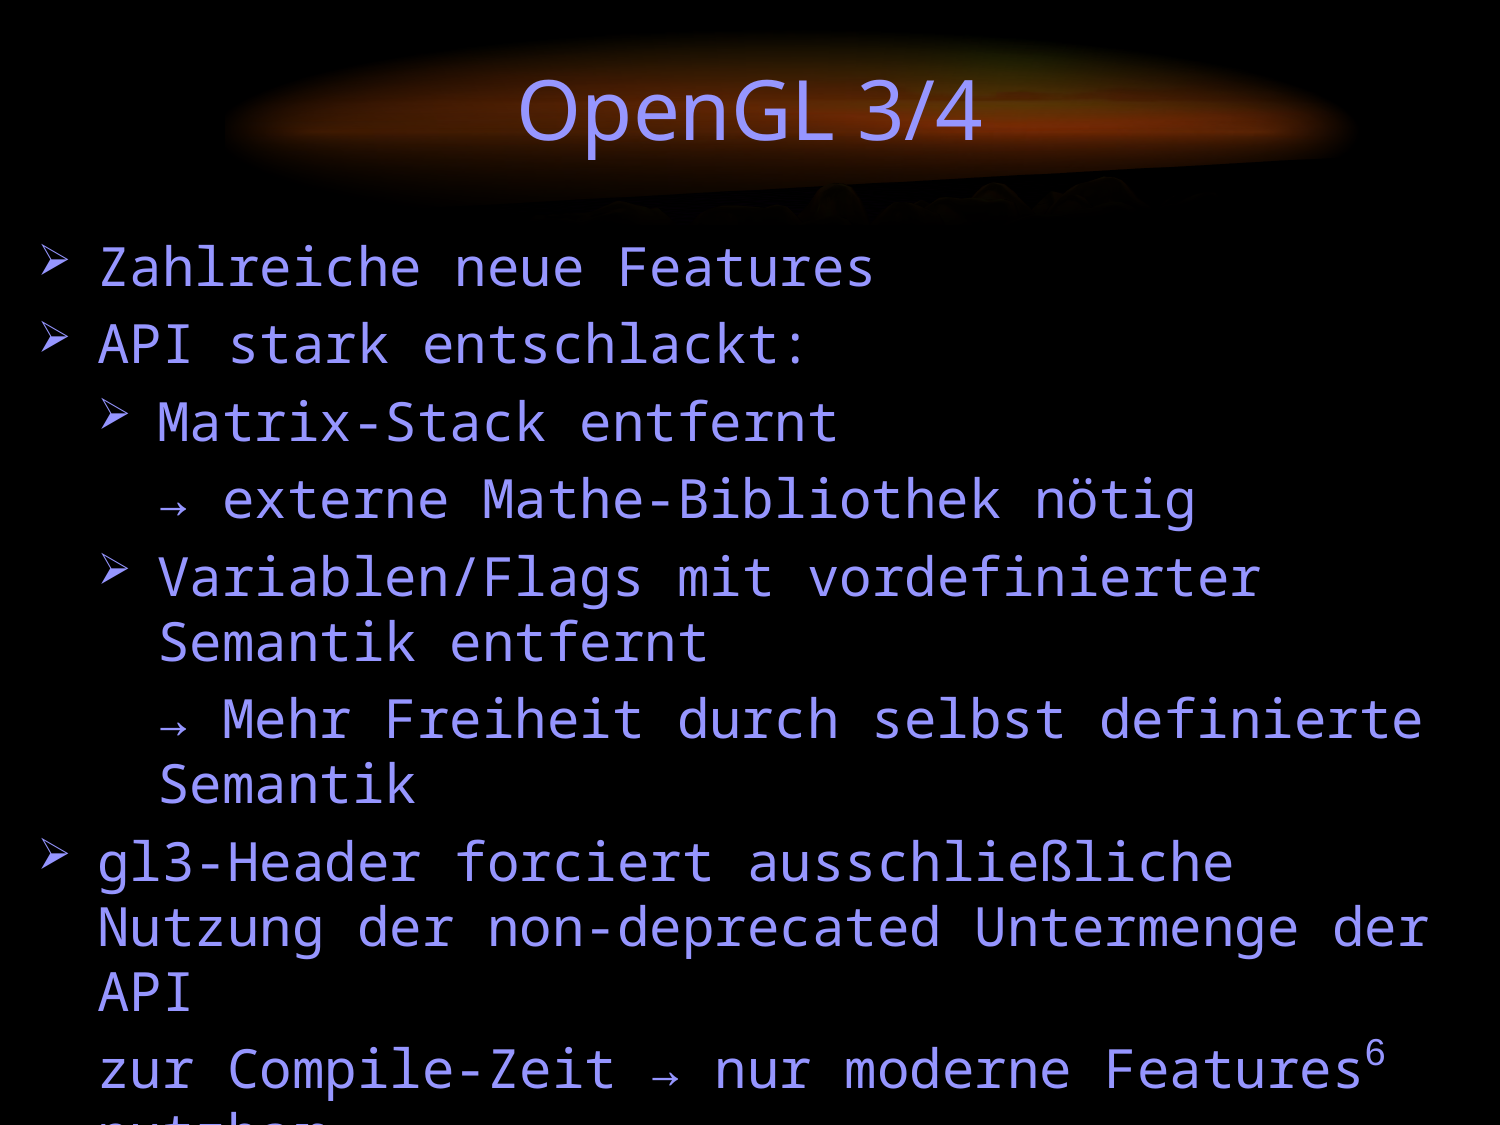

OpenGL 3/4
Zahlreiche neue Features
API stark entschlackt:
Matrix-Stack entfernt
→ externe Mathe-Bibliothek nötig
Variablen/Flags mit vordefinierter Semantik entfernt
→ Mehr Freiheit durch selbst definierte Semantik
gl3-Header forciert ausschließliche Nutzung der non-deprecated Untermenge der API
zur Compile-Zeit → nur moderne Features nutzbar
OpenGL 4 benötigt Shader Model 5 – Hardware
6